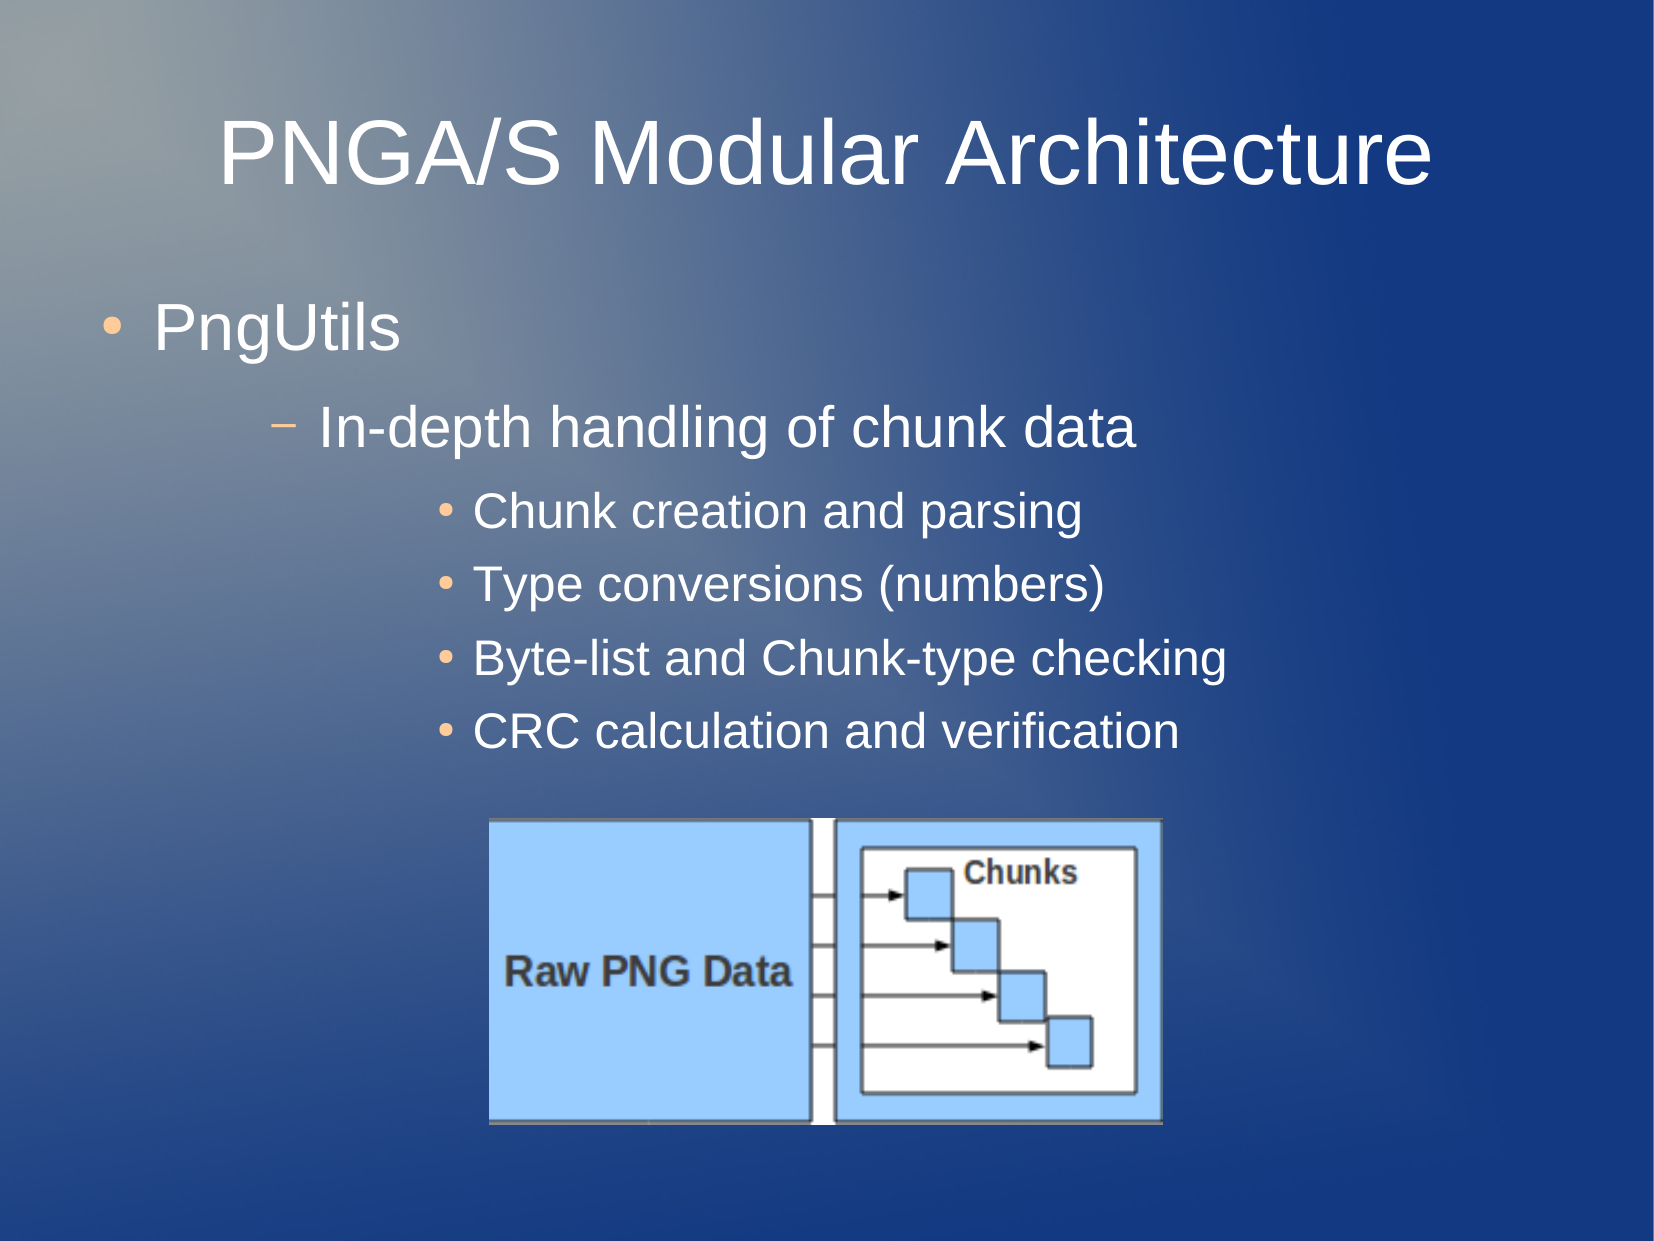

# PNGA/S Modular Architecture
PngUtils
In-depth handling of chunk data
Chunk creation and parsing
Type conversions (numbers)
Byte-list and Chunk-type checking
CRC calculation and verification